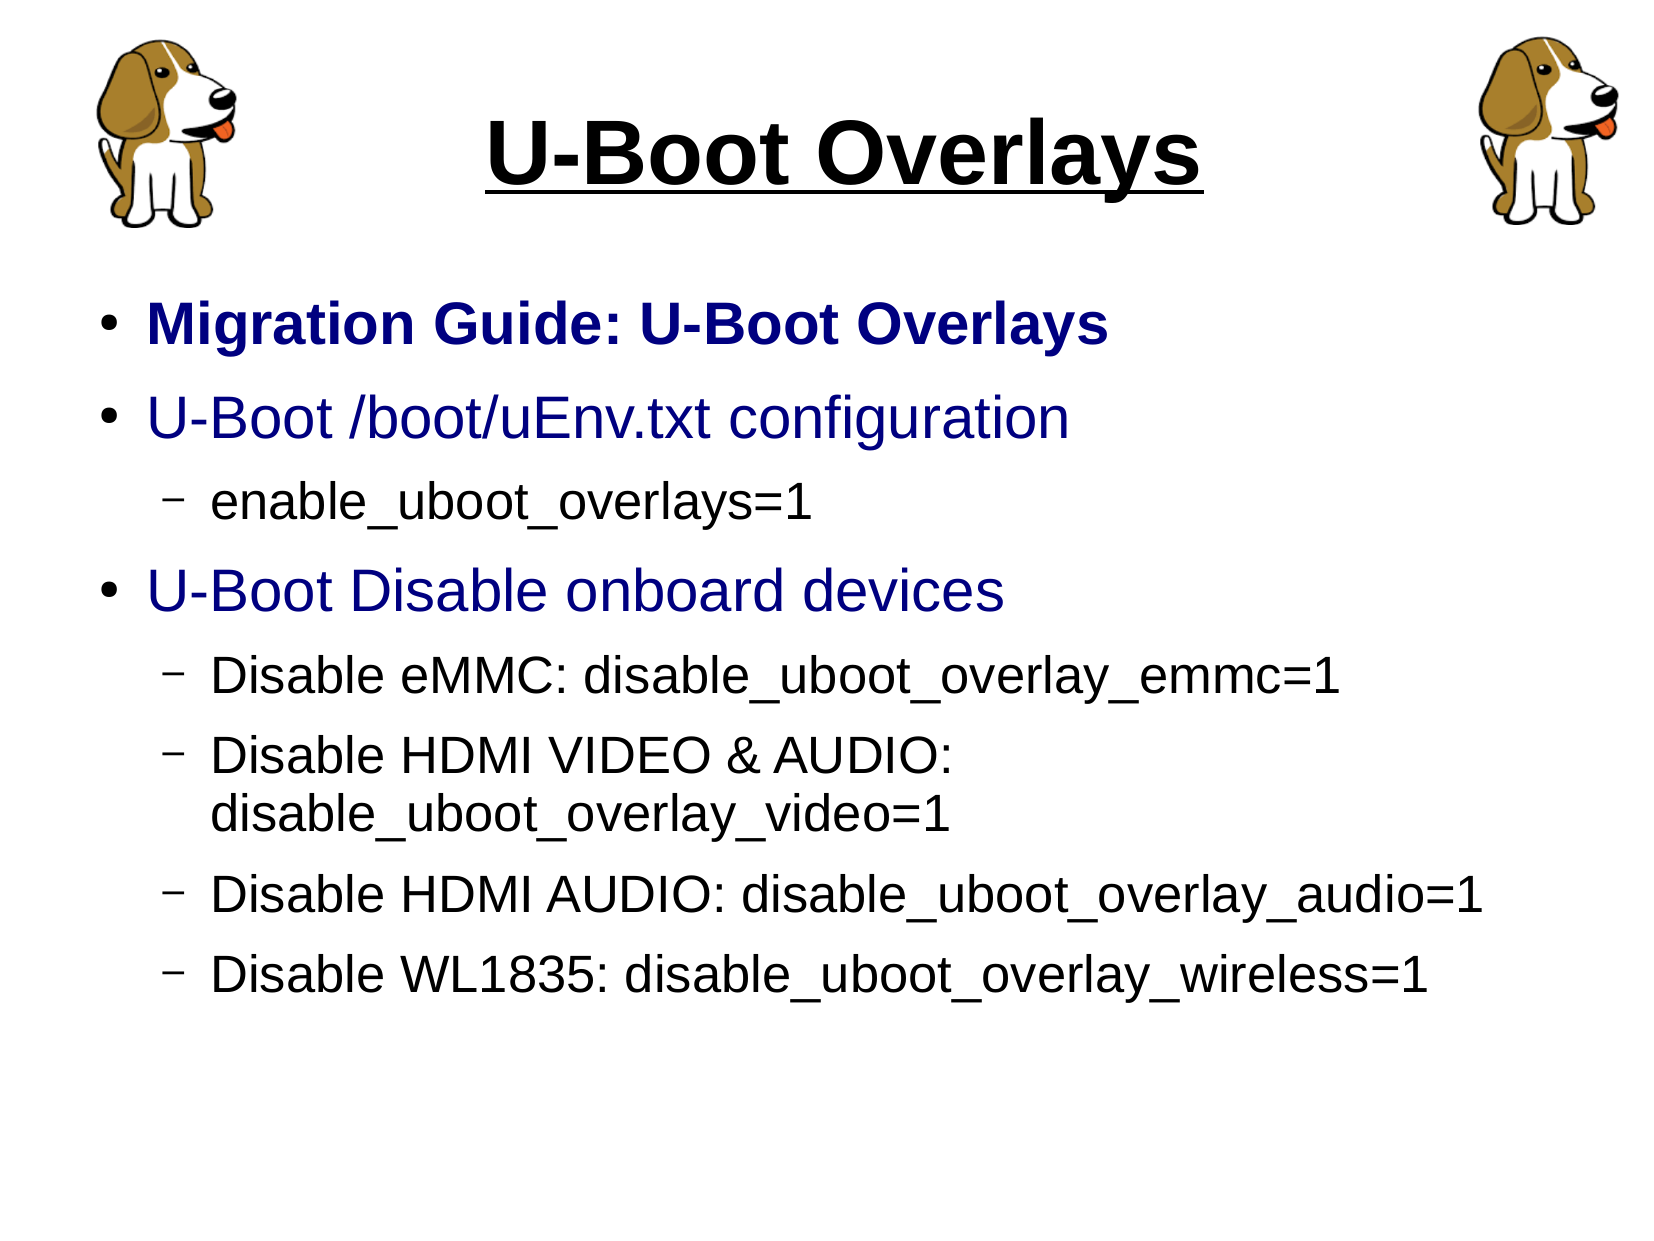

# U-Boot Overlays
Migration Guide: U-Boot Overlays
U-Boot /boot/uEnv.txt configuration
enable_uboot_overlays=1
U-Boot Disable onboard devices
Disable eMMC: disable_uboot_overlay_emmc=1
Disable HDMI VIDEO & AUDIO: disable_uboot_overlay_video=1
Disable HDMI AUDIO: disable_uboot_overlay_audio=1
Disable WL1835: disable_uboot_overlay_wireless=1